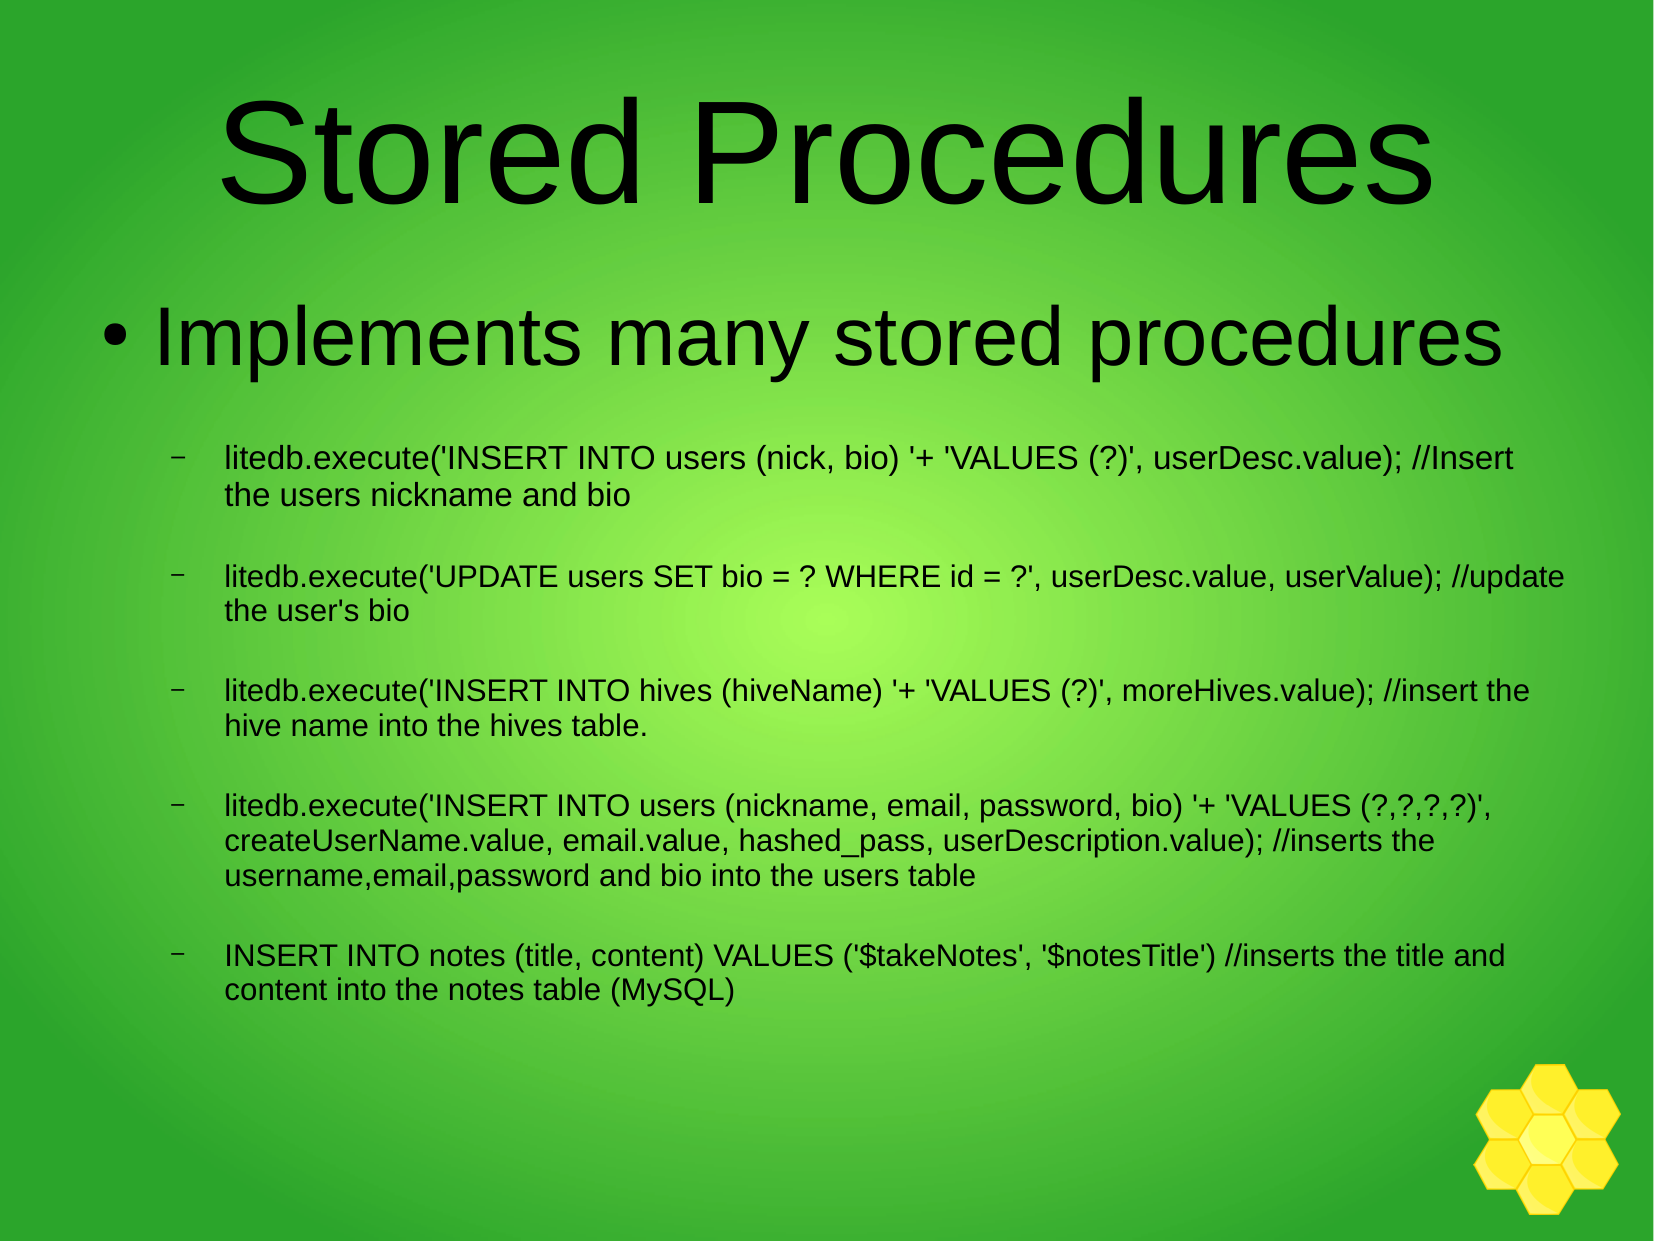

# Stored Procedures
Implements many stored procedures
litedb.execute('INSERT INTO users (nick, bio) '+ 'VALUES (?)', userDesc.value); //Insert the users nickname and bio
litedb.execute('UPDATE users SET bio = ? WHERE id = ?', userDesc.value, userValue); //update the user's bio
litedb.execute('INSERT INTO hives (hiveName) '+ 'VALUES (?)', moreHives.value); //insert the hive name into the hives table.
litedb.execute('INSERT INTO users (nickname, email, password, bio) '+ 'VALUES (?,?,?,?)', createUserName.value, email.value, hashed_pass, userDescription.value); //inserts the username,email,password and bio into the users table
INSERT INTO notes (title, content) VALUES ('$takeNotes', '$notesTitle') //inserts the title and content into the notes table (MySQL)